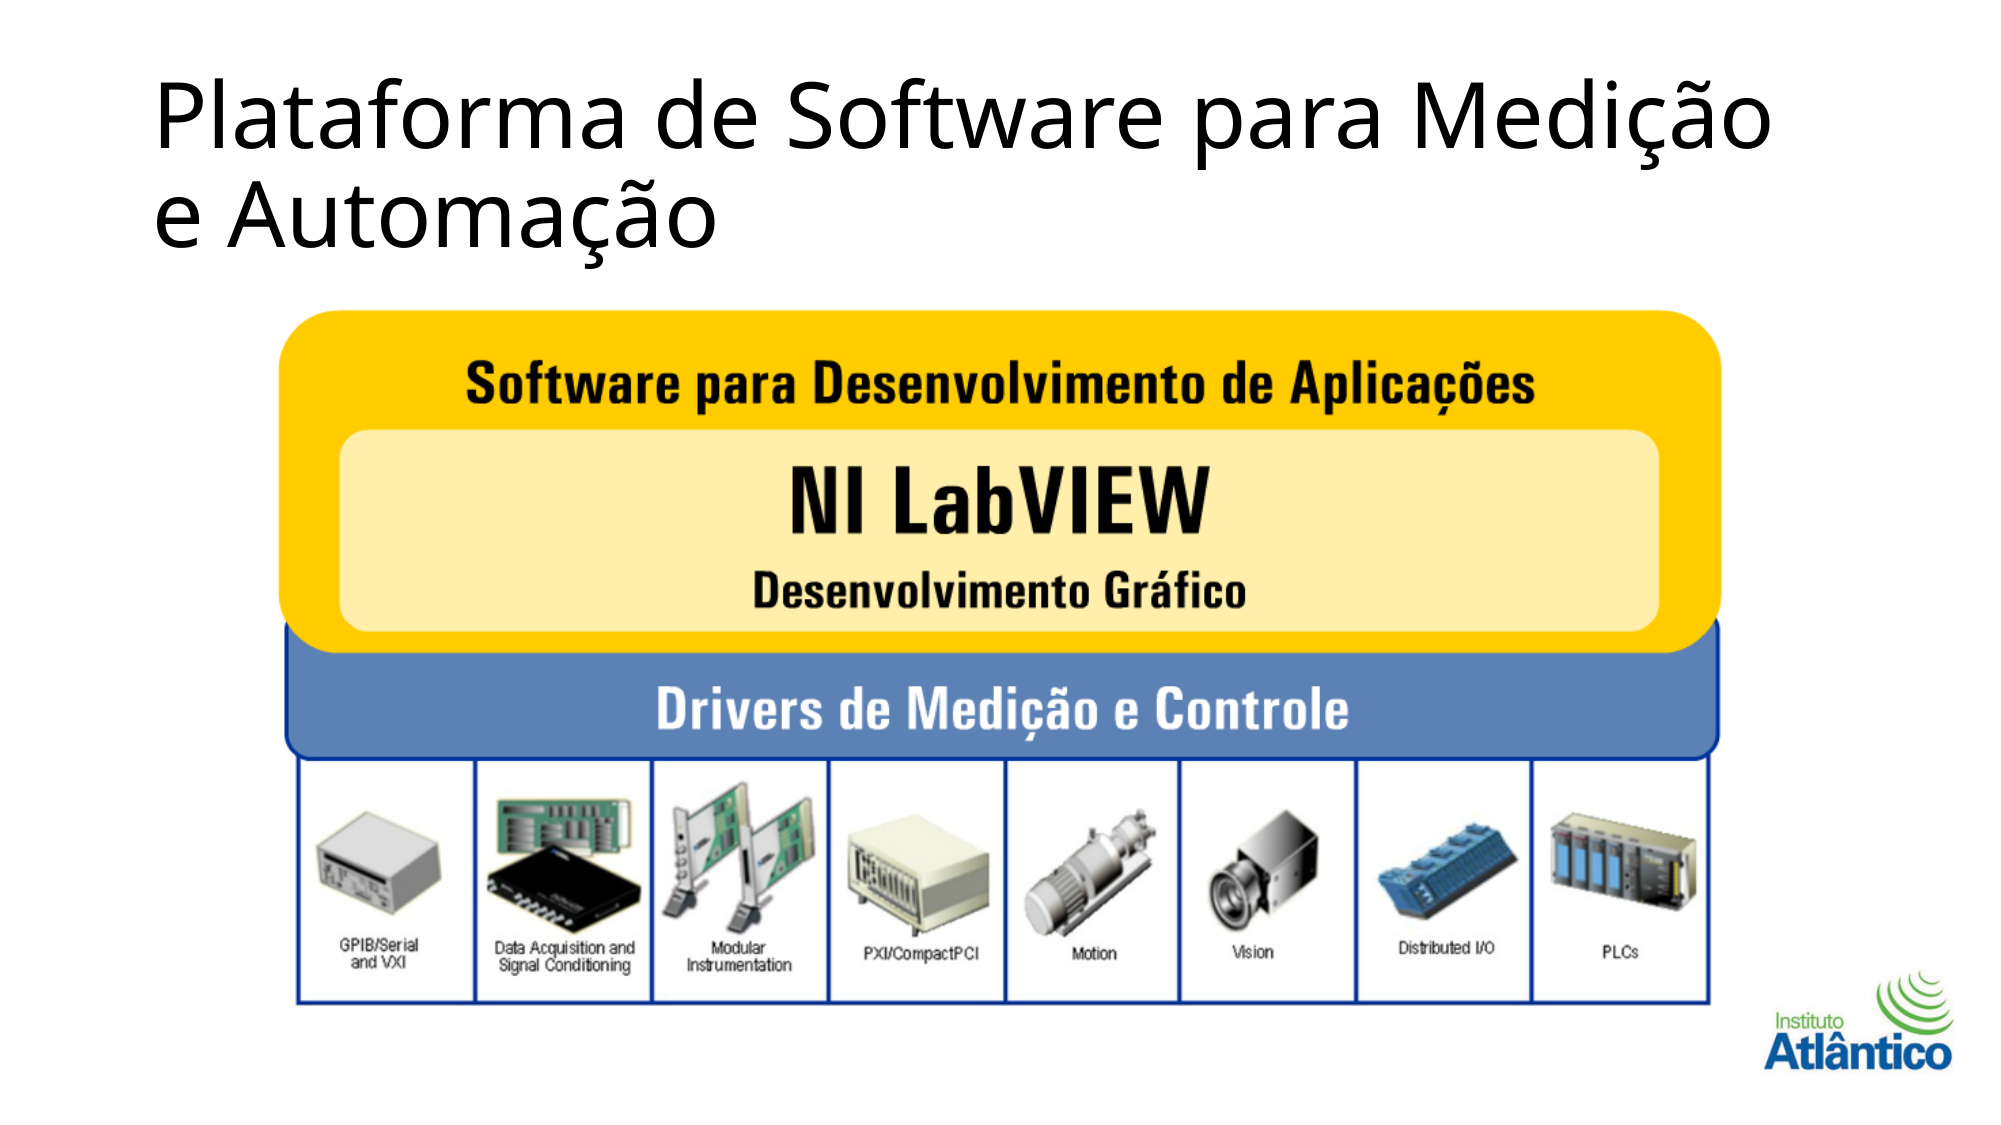

# Plataforma de Software para Medição e Automação